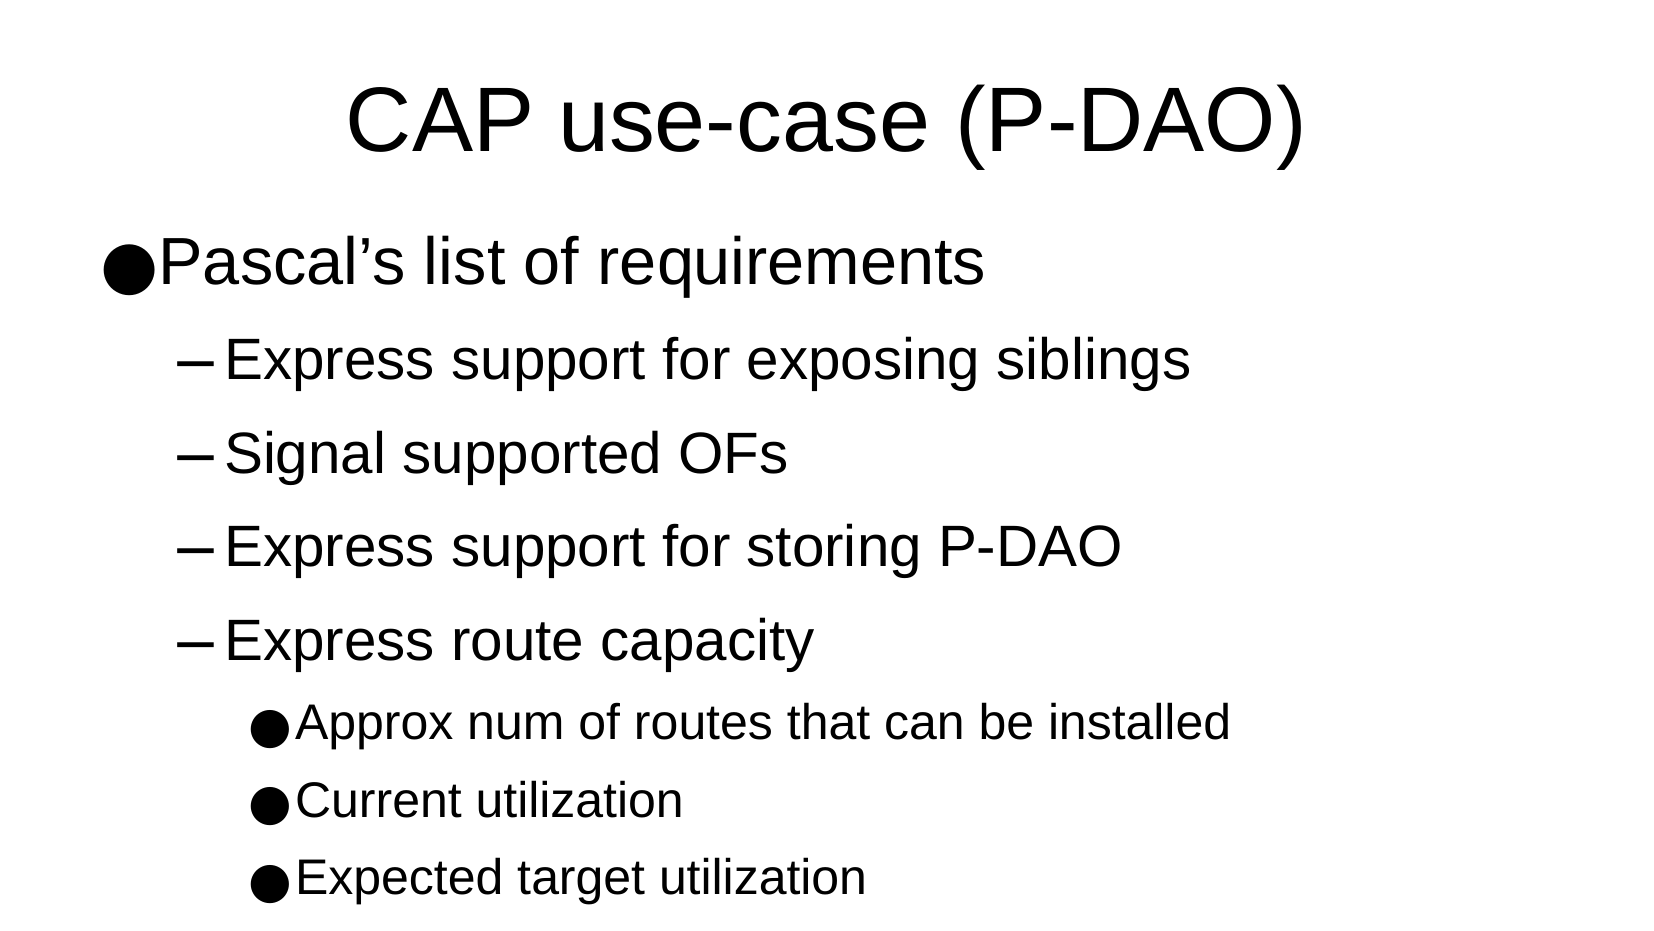

CAP use-case (P-DAO)
Pascal’s list of requirements
Express support for exposing siblings
Signal supported OFs
Express support for storing P-DAO
Express route capacity
Approx num of routes that can be installed
Current utilization
Expected target utilization
Overload bit that means do not use me for now
Same for non-storing P-DAO
Avg num of hops per route e.g., 5.
Plus: Max num of hops in route